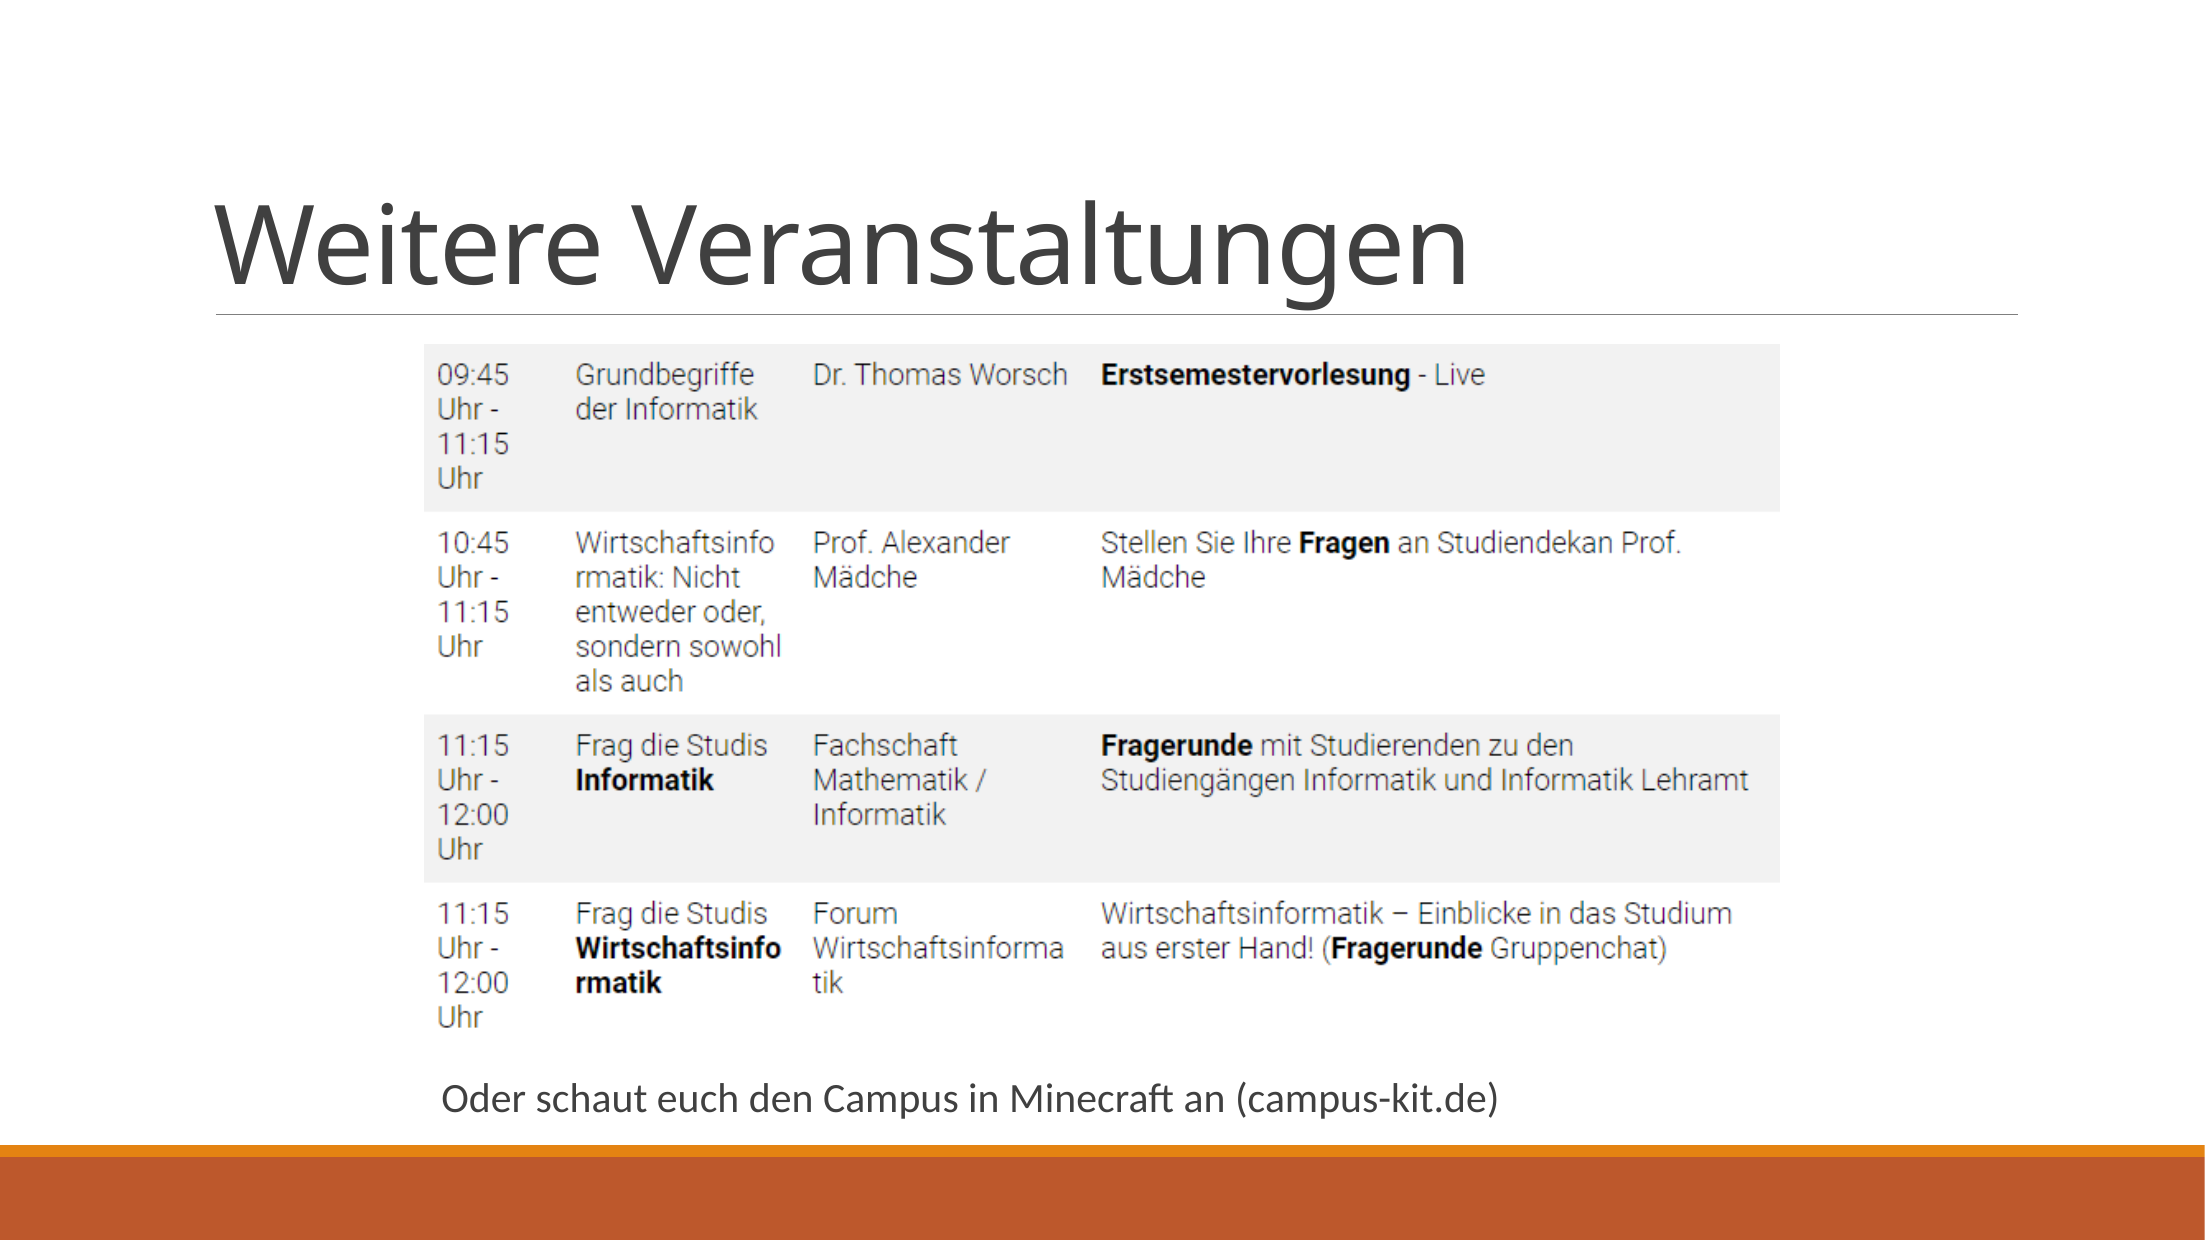

# Weitere Veranstaltungen
Oder schaut euch den Campus in Minecraft an (campus-kit.de)